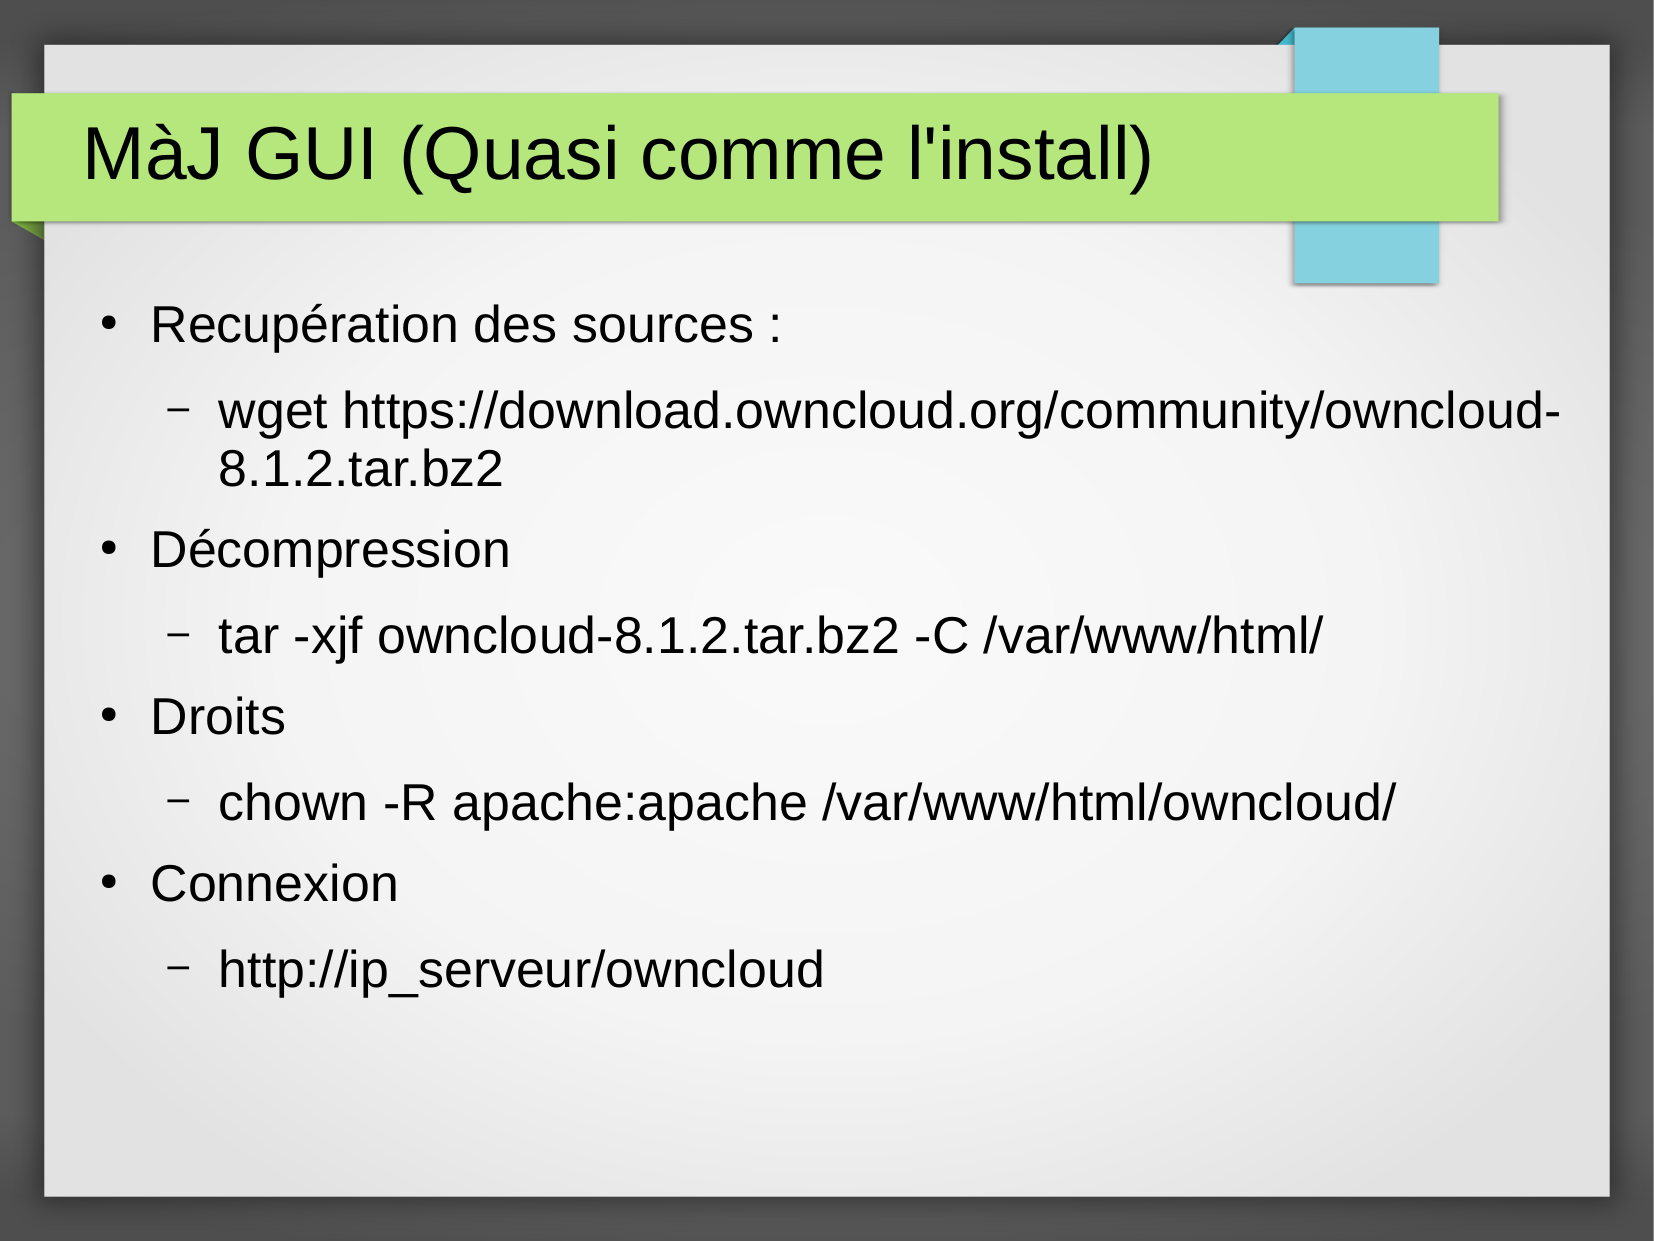

# MàJ GUI (Quasi comme l'install)
Recupération des sources :
wget https://download.owncloud.org/community/owncloud-8.1.2.tar.bz2
Décompression
tar -xjf owncloud-8.1.2.tar.bz2 -C /var/www/html/
Droits
chown -R apache:apache /var/www/html/owncloud/
Connexion
http://ip_serveur/owncloud